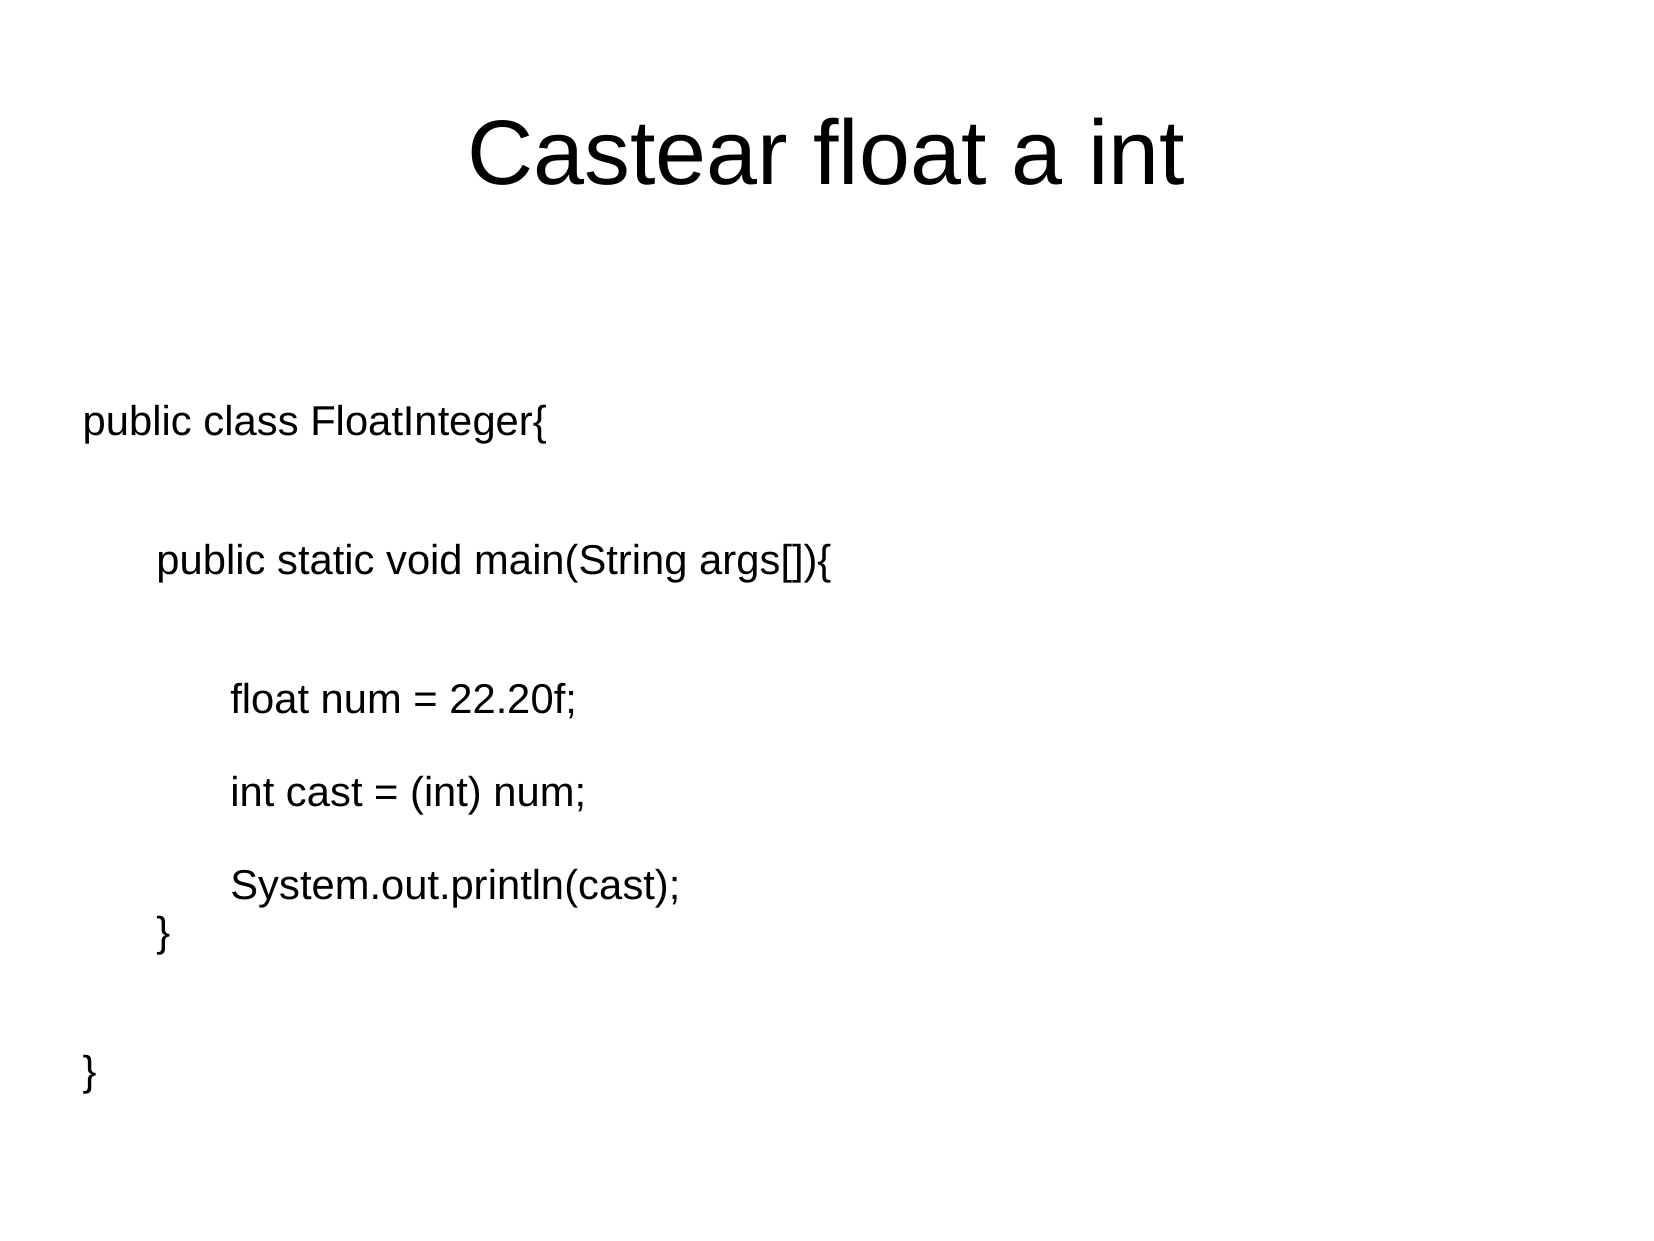

# Castear float a int
public class FloatInteger{
	public static void main(String args[]){
		float num = 22.20f;
		int cast = (int) num;
		System.out.println(cast);
	}
}